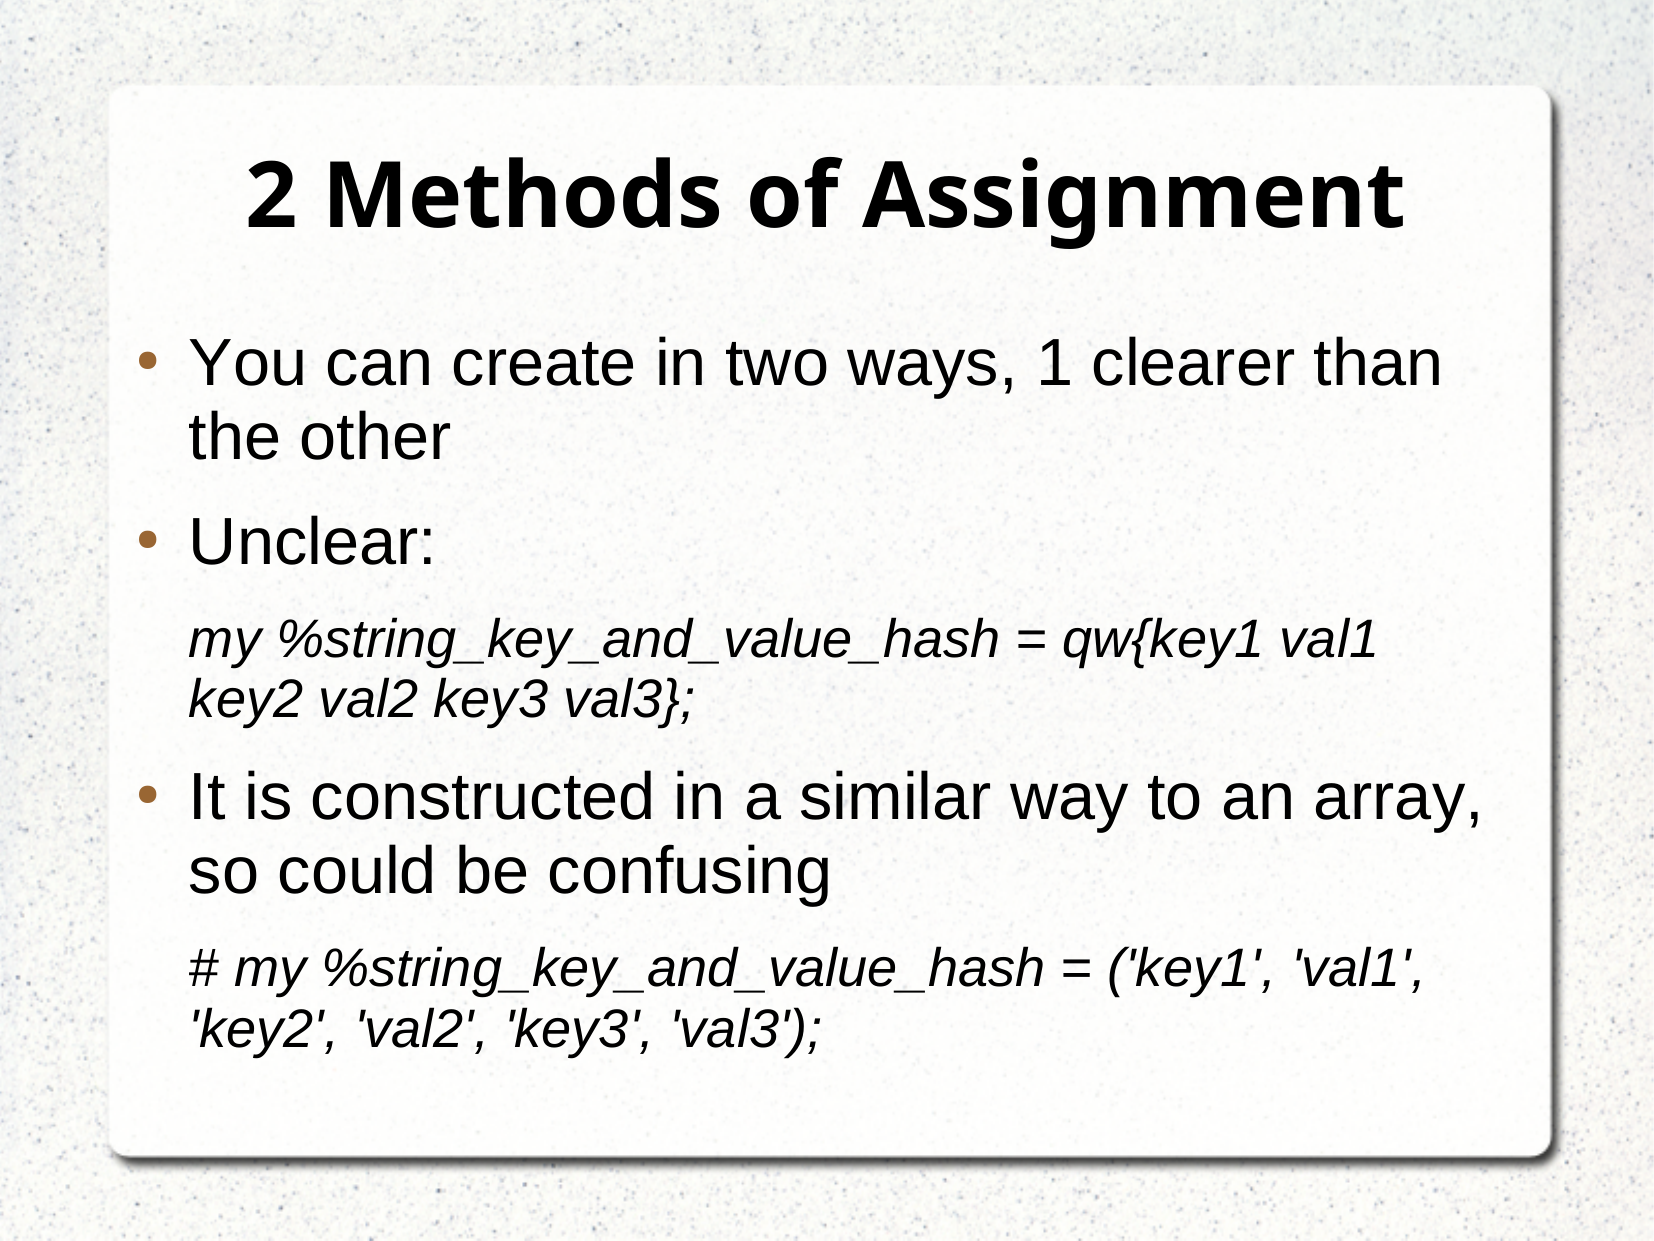

# 2 Methods of Assignment
You can create in two ways, 1 clearer than the other
Unclear:
my %string_key_and_value_hash = qw{key1 val1 key2 val2 key3 val3};
It is constructed in a similar way to an array, so could be confusing
# my %string_key_and_value_hash = ('key1', 'val1', 'key2', 'val2', 'key3', 'val3');